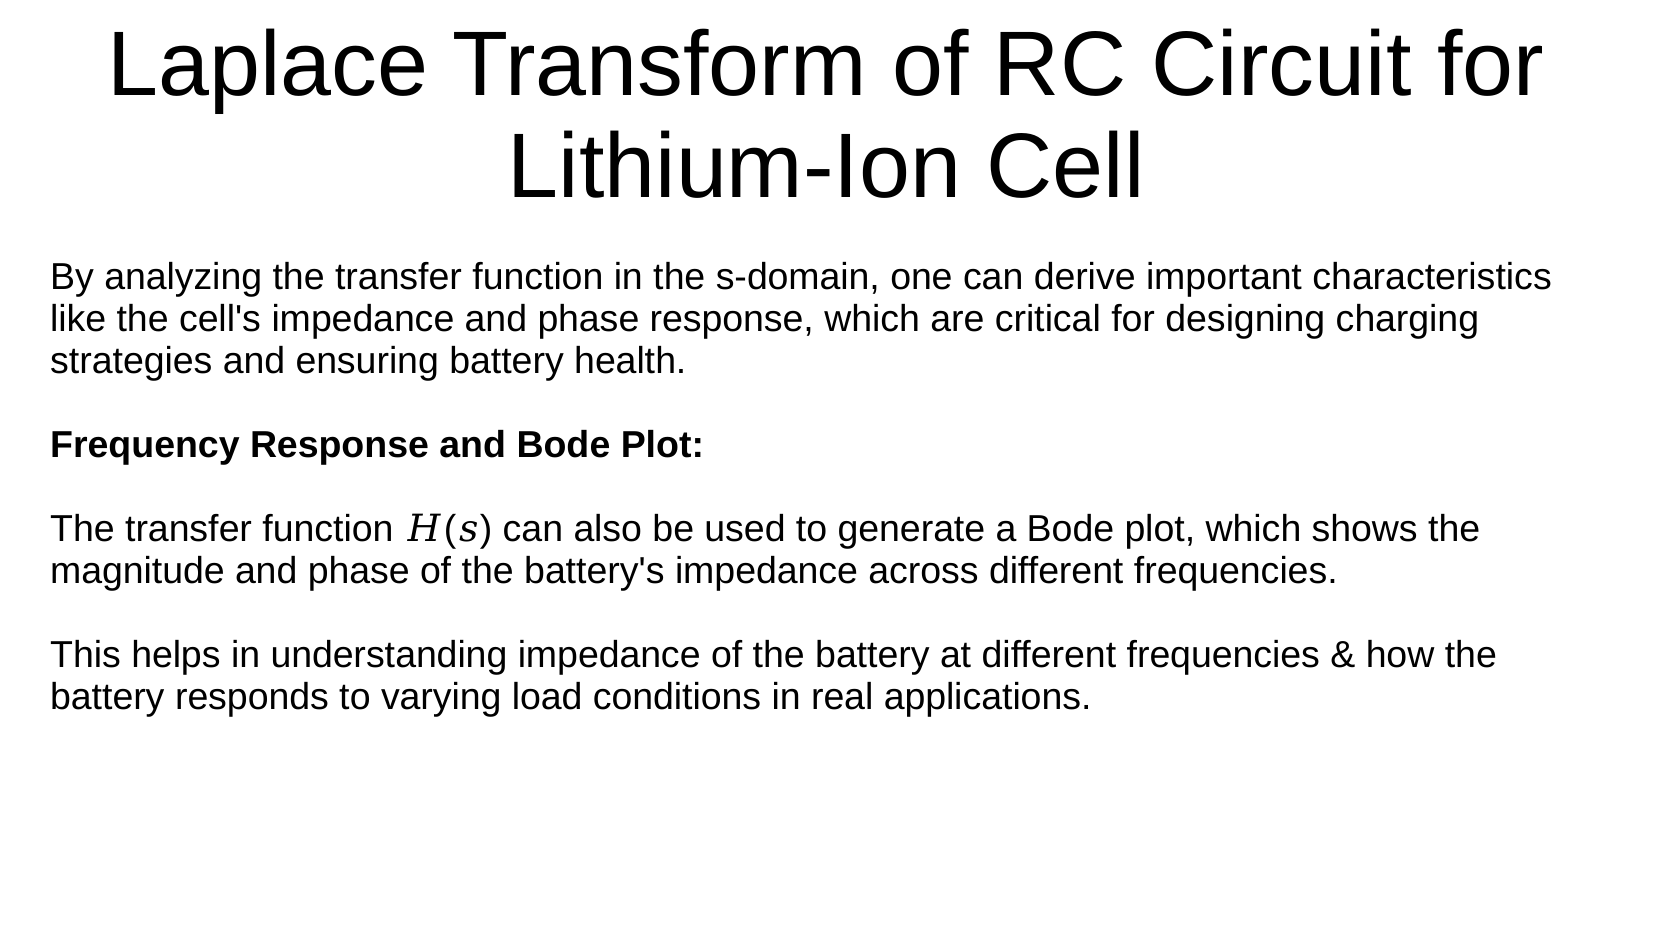

# Laplace Transform of RC Circuit for Lithium-Ion Cell
By analyzing the transfer function in the s-domain, one can derive important characteristics like the cell's impedance and phase response, which are critical for designing charging strategies and ensuring battery health.
Frequency Response and Bode Plot:
The transfer function 𝐻(𝑠) can also be used to generate a Bode plot, which shows the magnitude and phase of the battery's impedance across different frequencies.
This helps in understanding impedance of the battery at different frequencies & how the battery responds to varying load conditions in real applications.